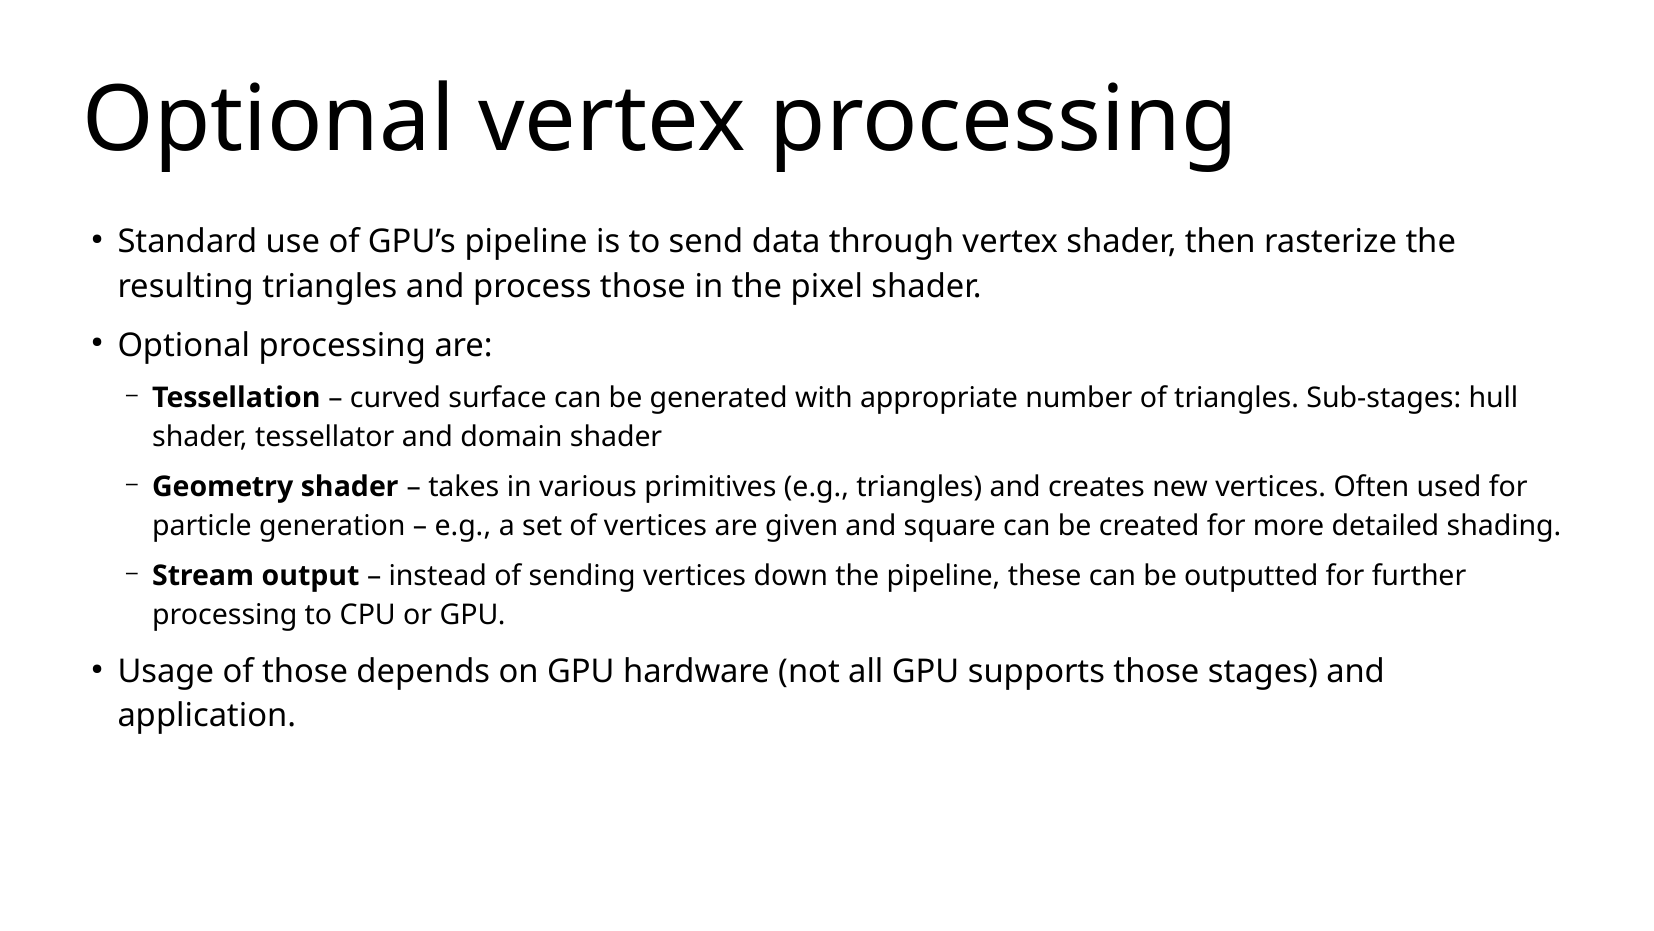

# Optional vertex processing
Standard use of GPU’s pipeline is to send data through vertex shader, then rasterize the resulting triangles and process those in the pixel shader.
Optional processing are:
Tessellation – curved surface can be generated with appropriate number of triangles. Sub-stages: hull shader, tessellator and domain shader
Geometry shader – takes in various primitives (e.g., triangles) and creates new vertices. Often used for particle generation – e.g., a set of vertices are given and square can be created for more detailed shading.
Stream output – instead of sending vertices down the pipeline, these can be outputted for further processing to CPU or GPU.
Usage of those depends on GPU hardware (not all GPU supports those stages) and application.